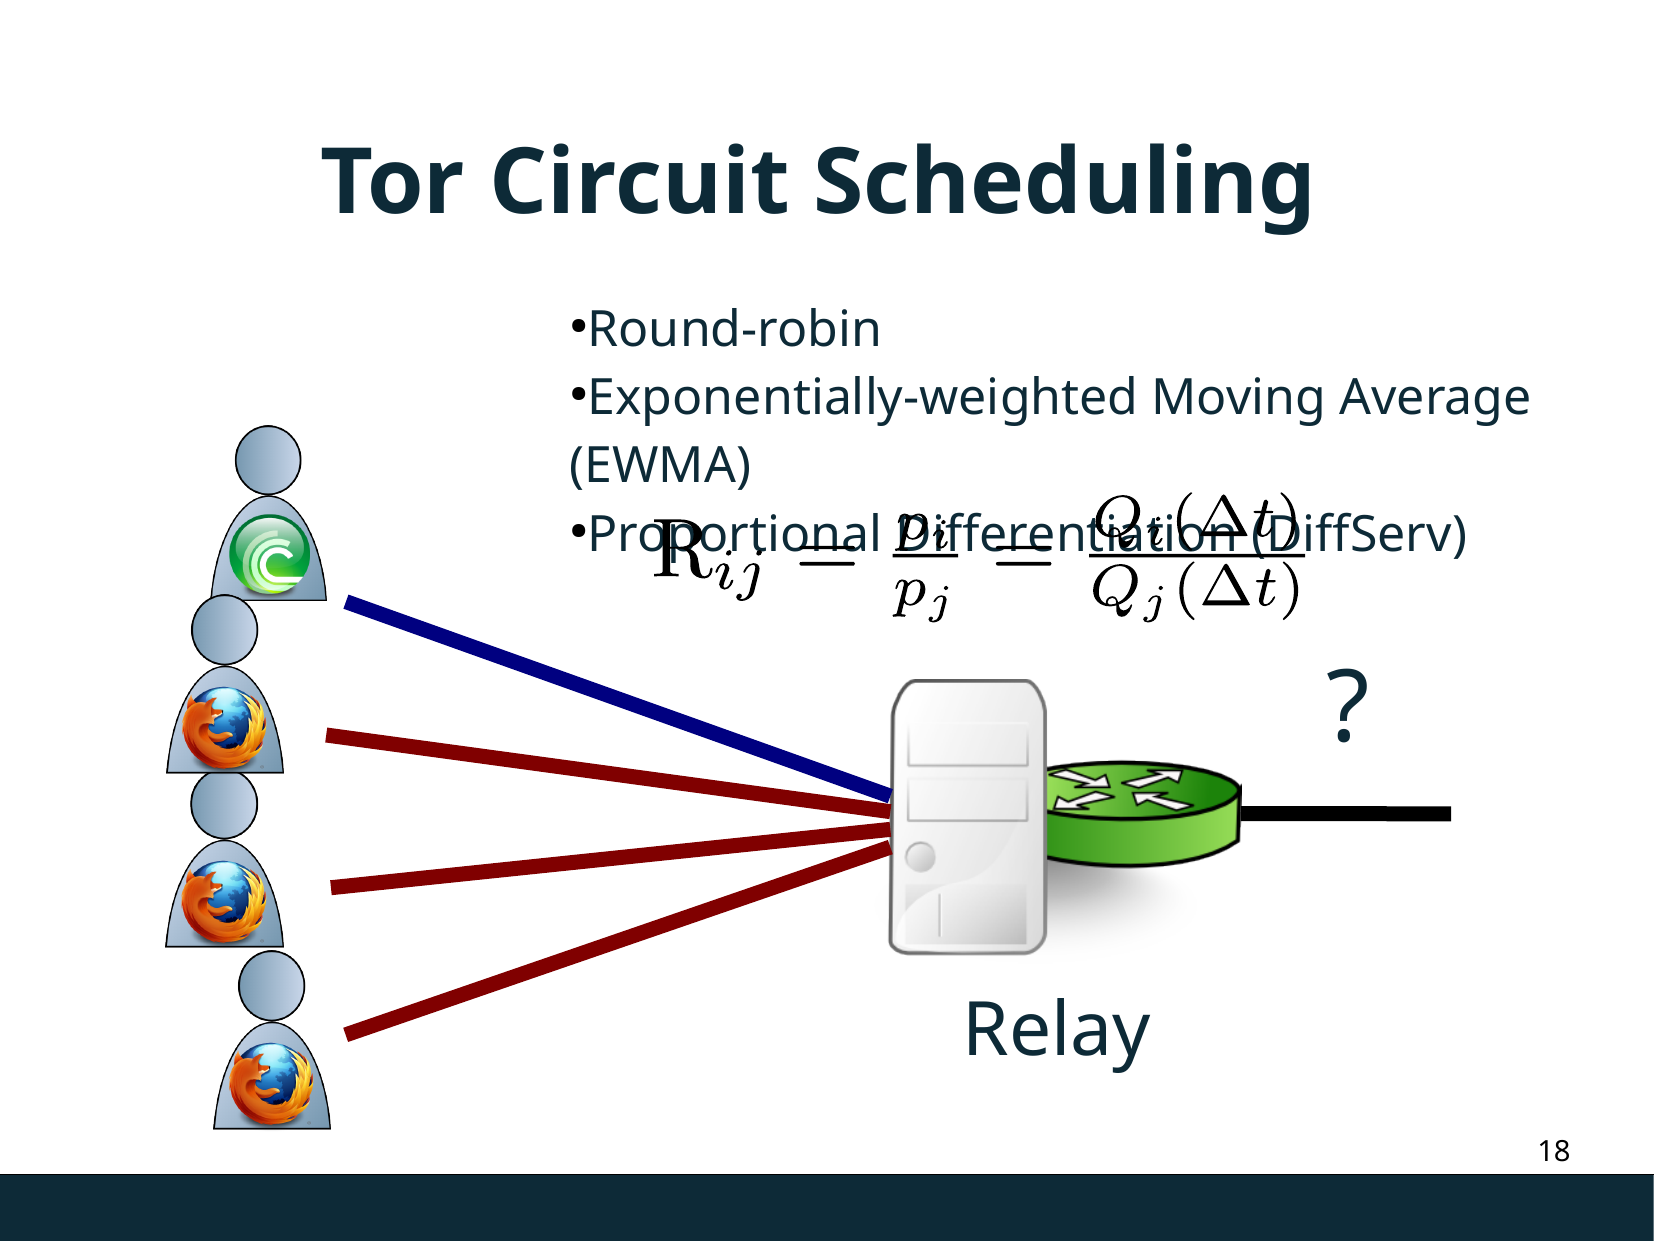

# Tor Circuit Scheduling
Round-robin
Exponentially-weighted Moving Average (EWMA)
Proportional Differentiation (DiffServ)
?
Relay
18